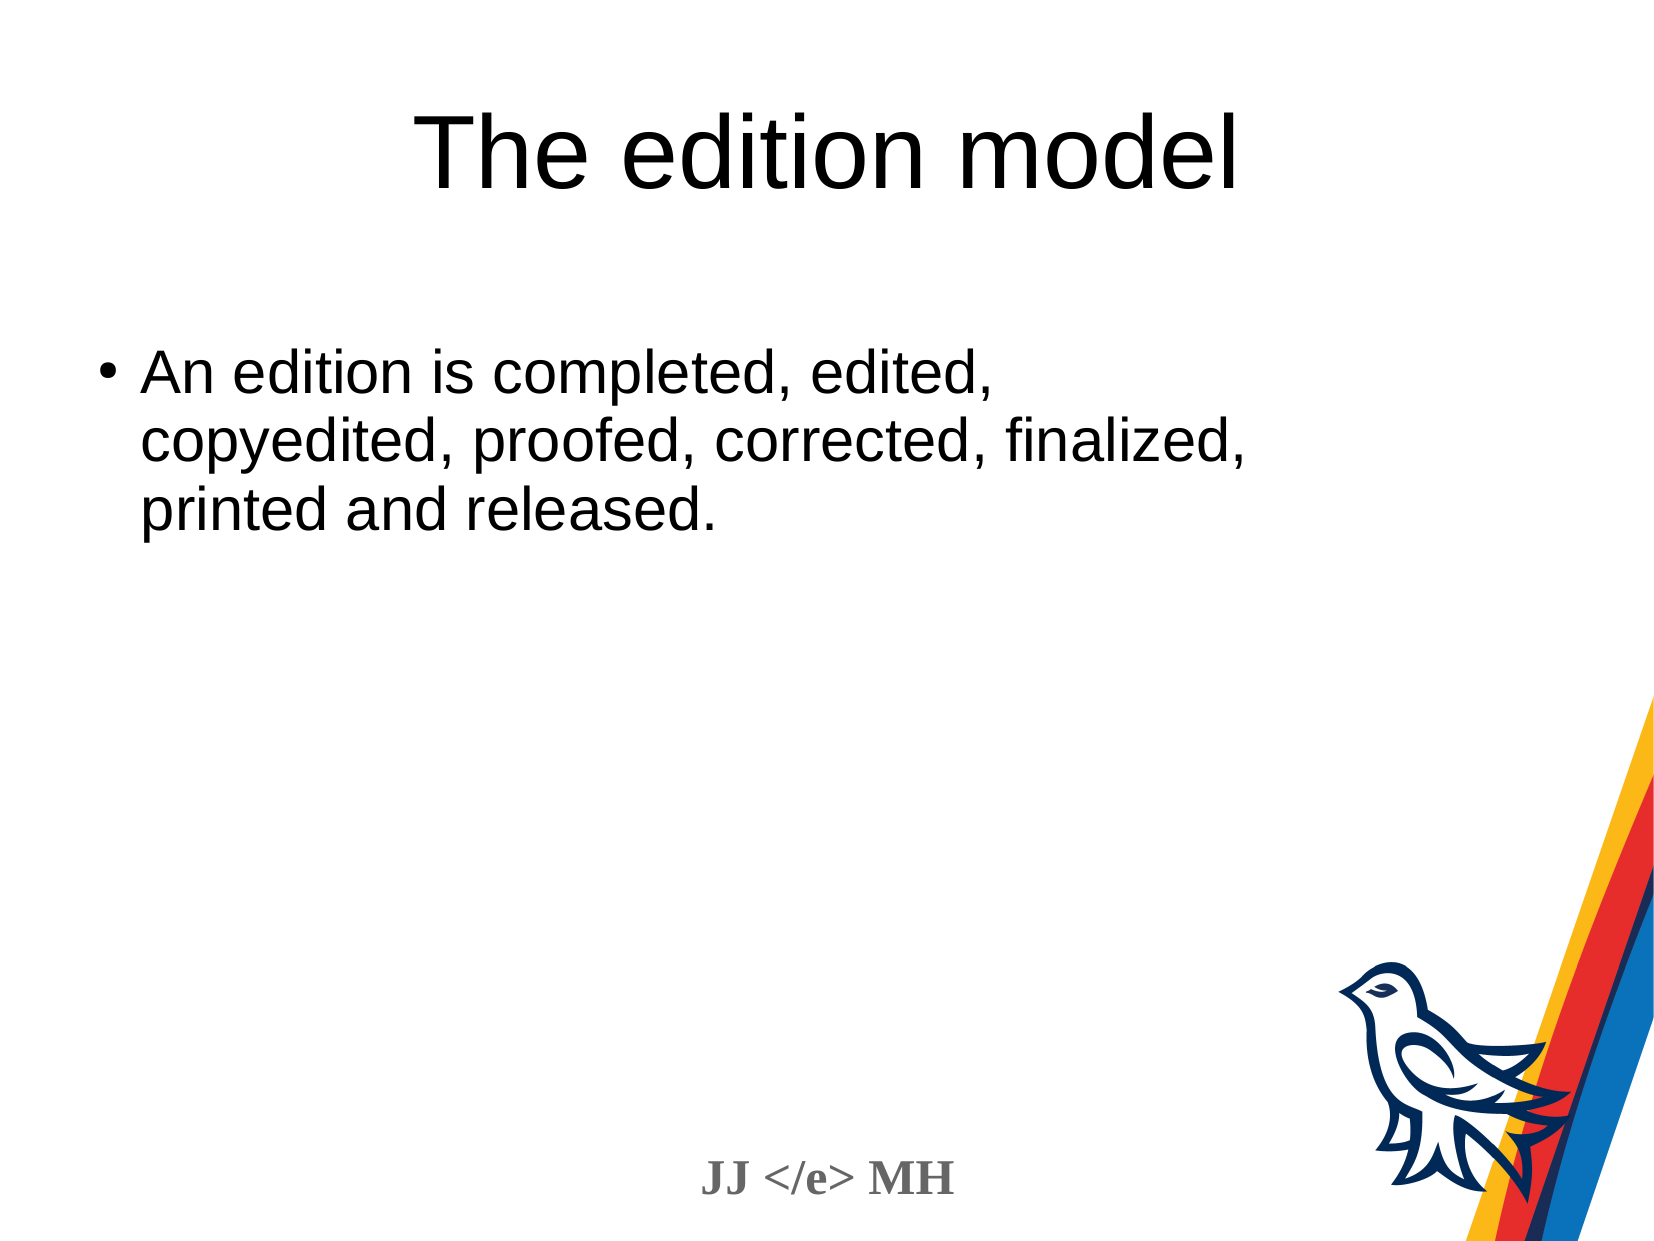

# The edition model
An edition is completed, edited, copyedited, proofed, corrected, finalized, printed and released.